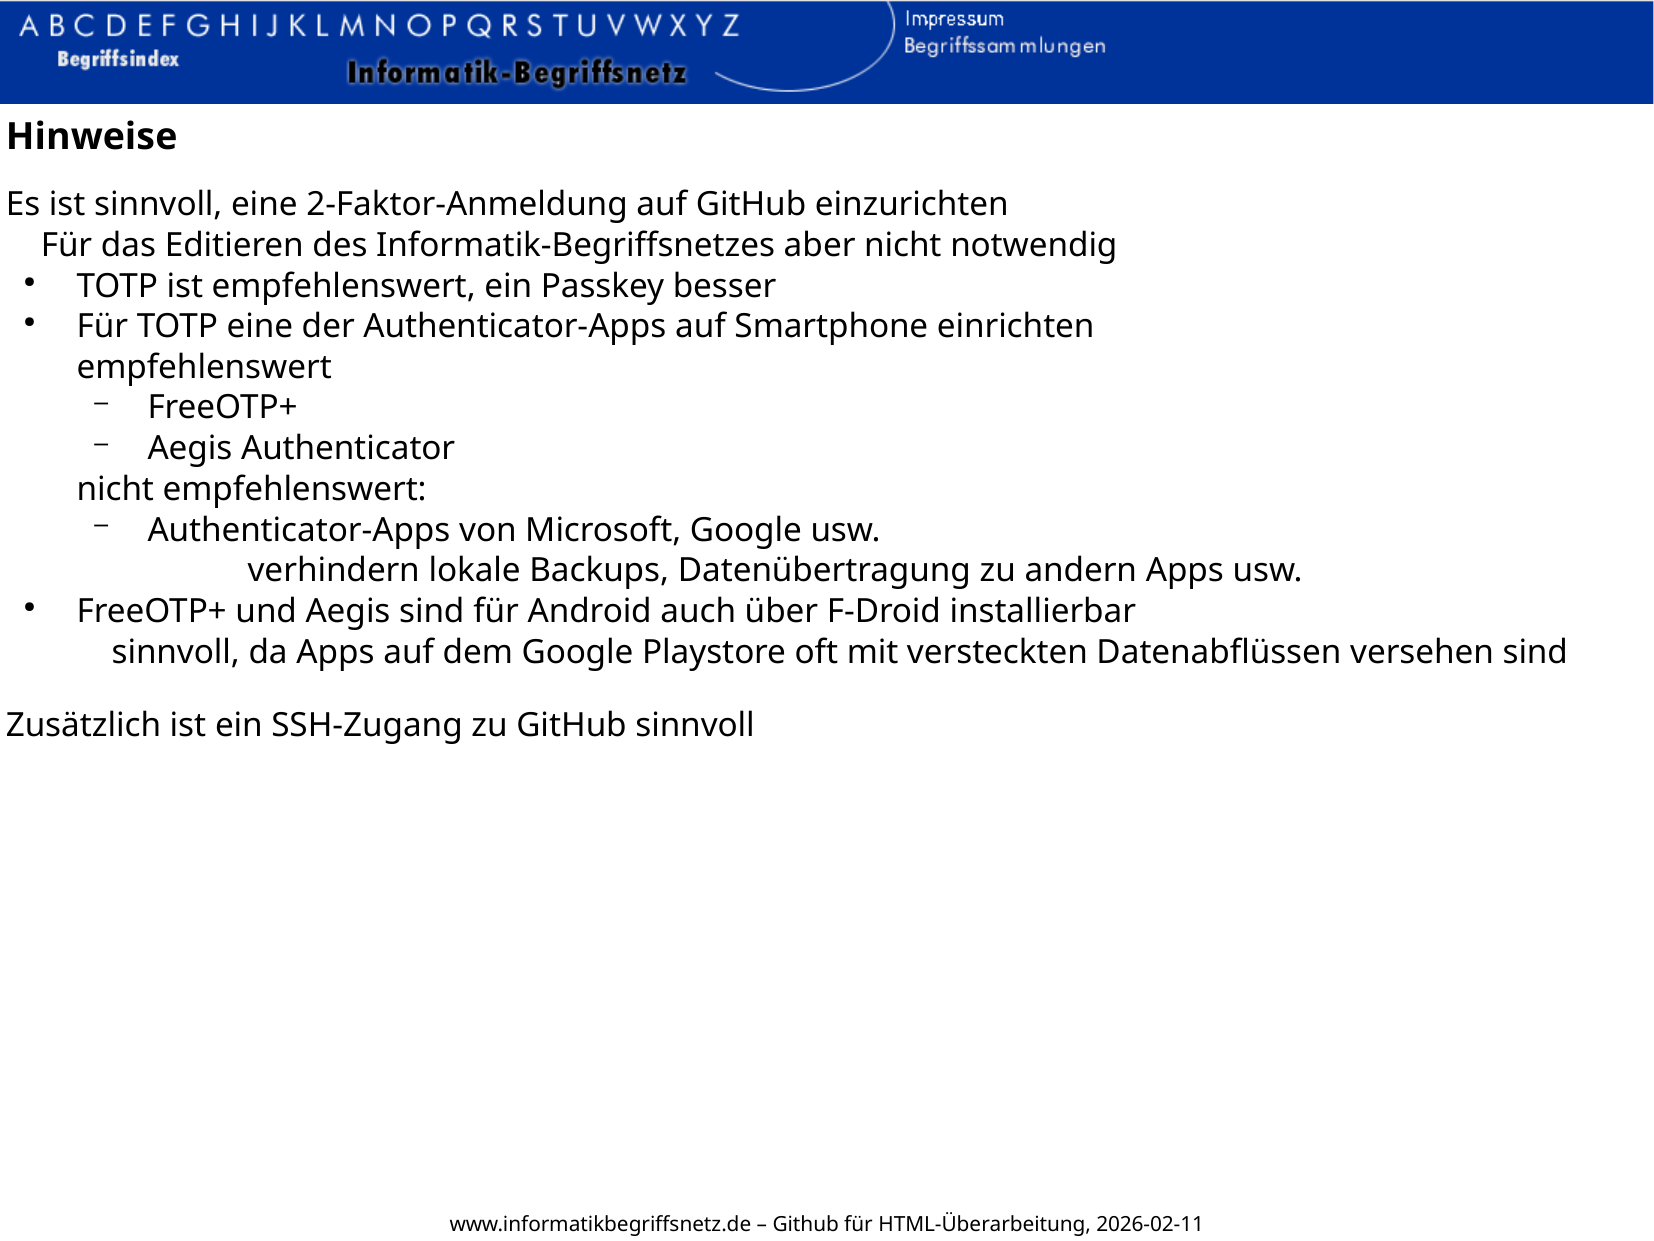

# Hinweise
Es ist sinnvoll, eine 2-Faktor-Anmeldung auf GitHub einzurichten
 Für das Editieren des Informatik-Begriffsnetzes aber nicht notwendig
TOTP ist empfehlenswert, ein Passkey besser
Für TOTP eine der Authenticator-Apps auf Smartphone einrichten
empfehlenswert
FreeOTP+
Aegis Authenticator
nicht empfehlenswert:
Authenticator-Apps von Microsoft, Google usw.
	 verhindern lokale Backups, Datenübertragung zu andern Apps usw.
FreeOTP+ und Aegis sind für Android auch über F-Droid installierbar
 sinnvoll, da Apps auf dem Google Playstore oft mit versteckten Datenabflüssen versehen sind
Zusätzlich ist ein SSH-Zugang zu GitHub sinnvoll